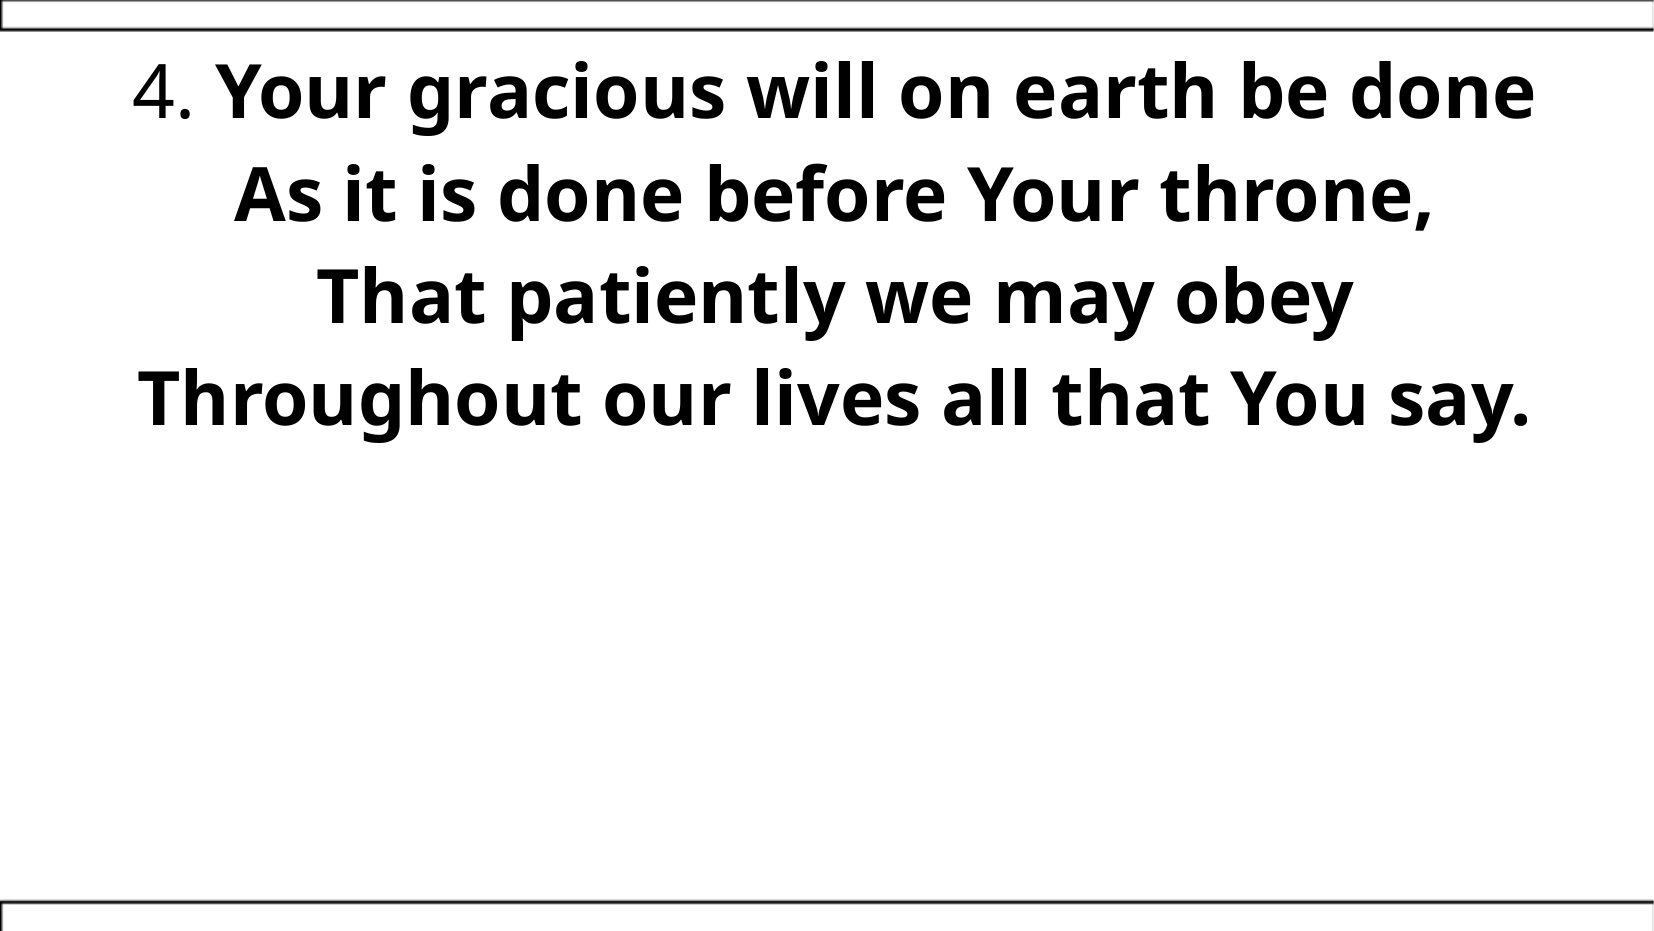

4. Your gracious will on earth be done
As it is done before Your throne,
That patiently we may obey
Throughout our lives all that You say.